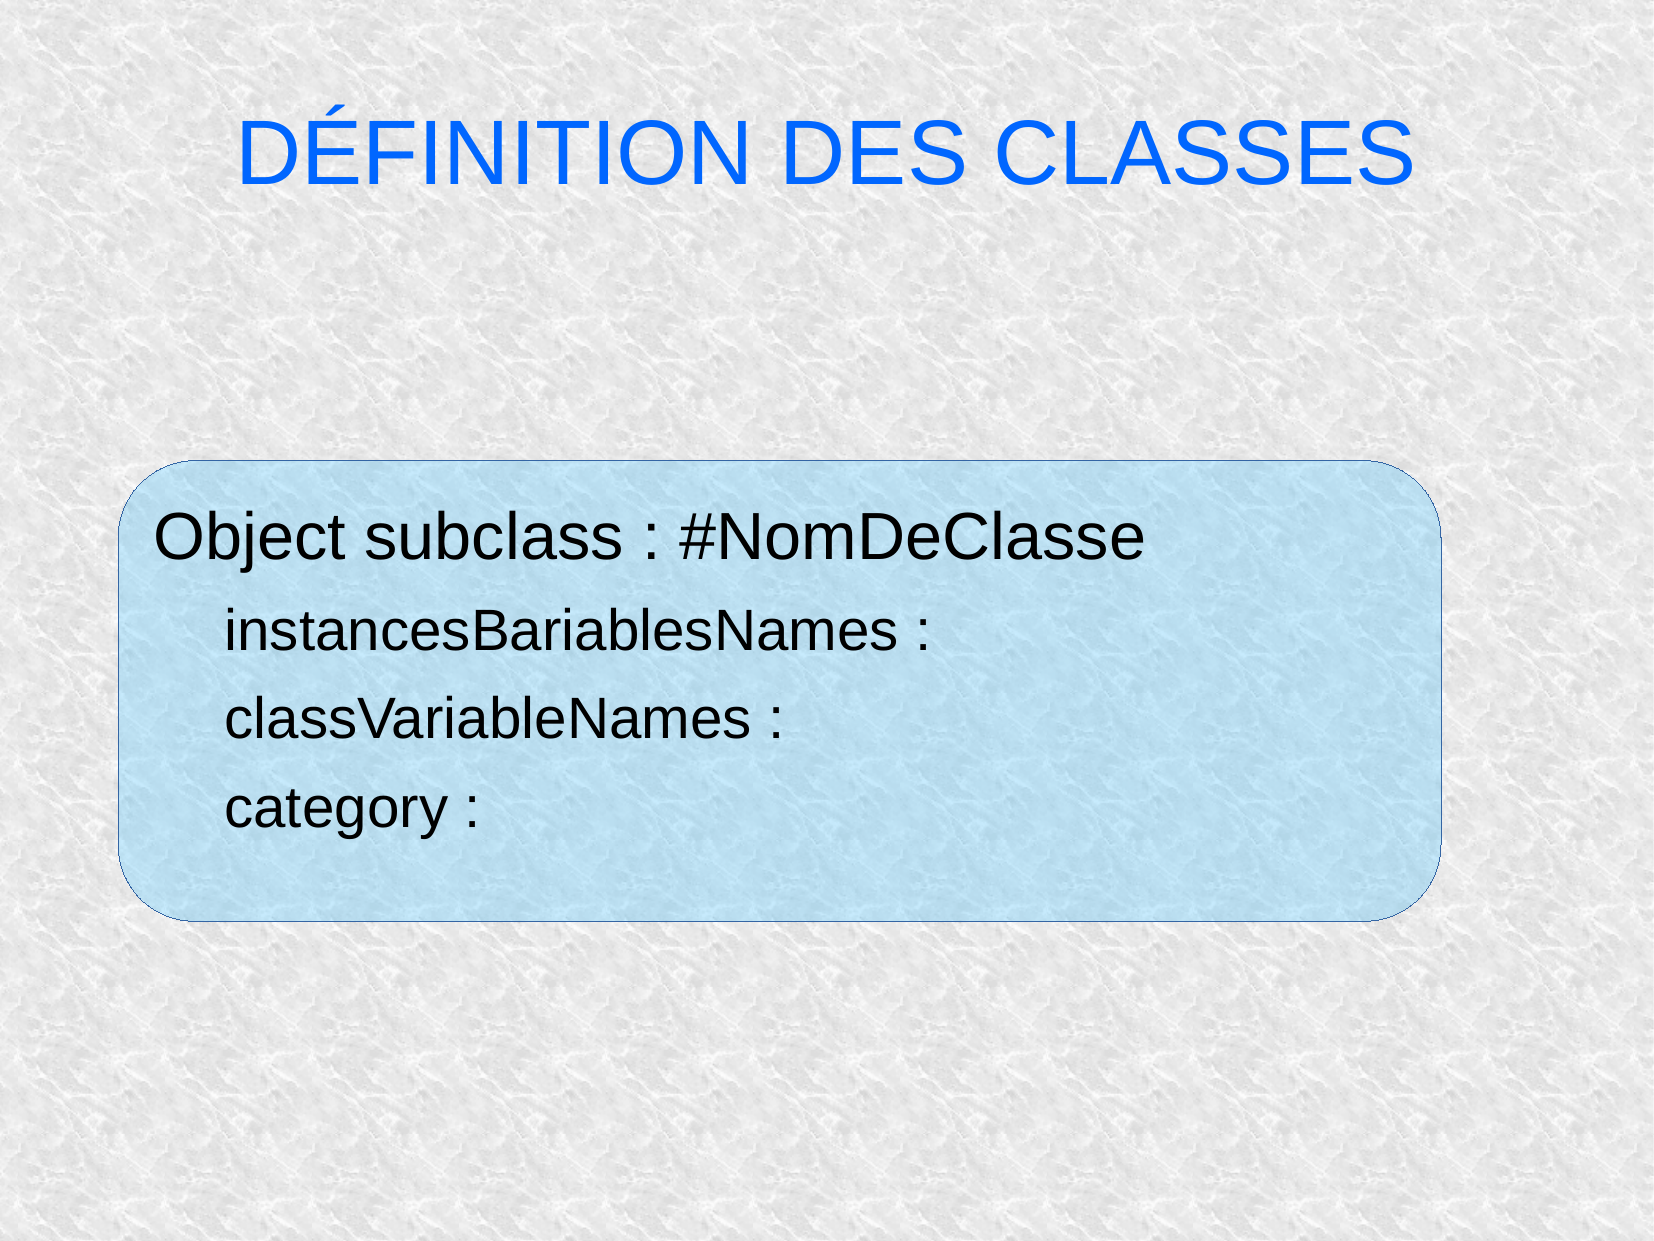

# DÉFINITION DES CLASSES
Object subclass : #NomDeClasse
instancesBariablesNames :
classVariableNames :
category :